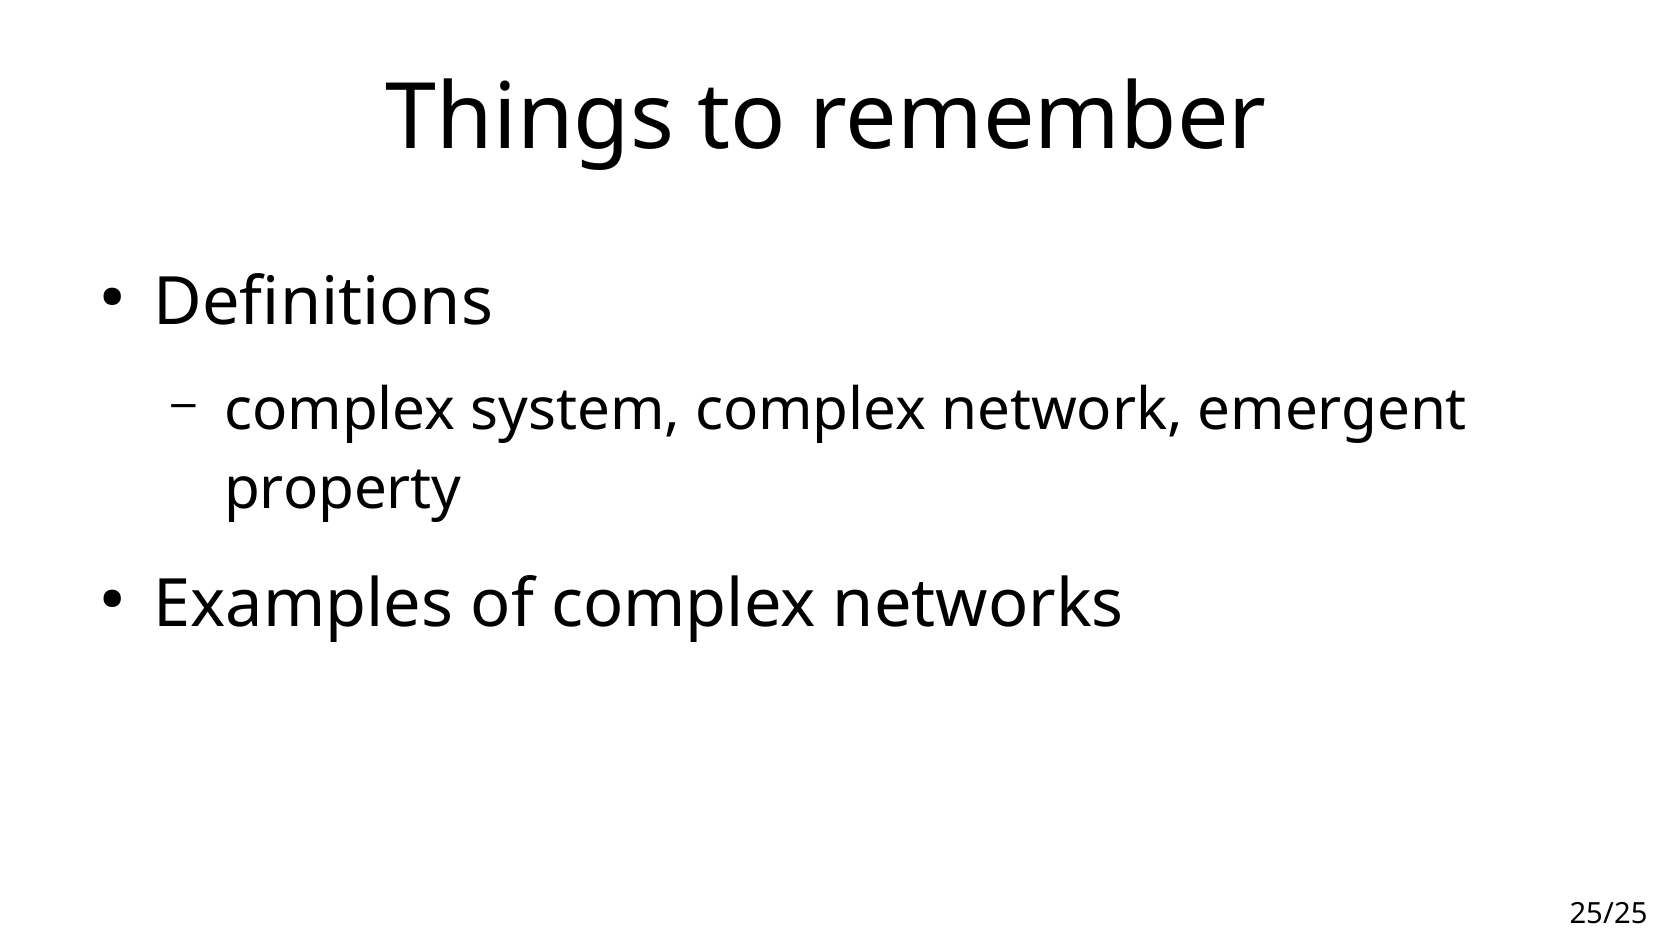

# Things to remember
Definitions
complex system, complex network, emergent property
Examples of complex networks
25